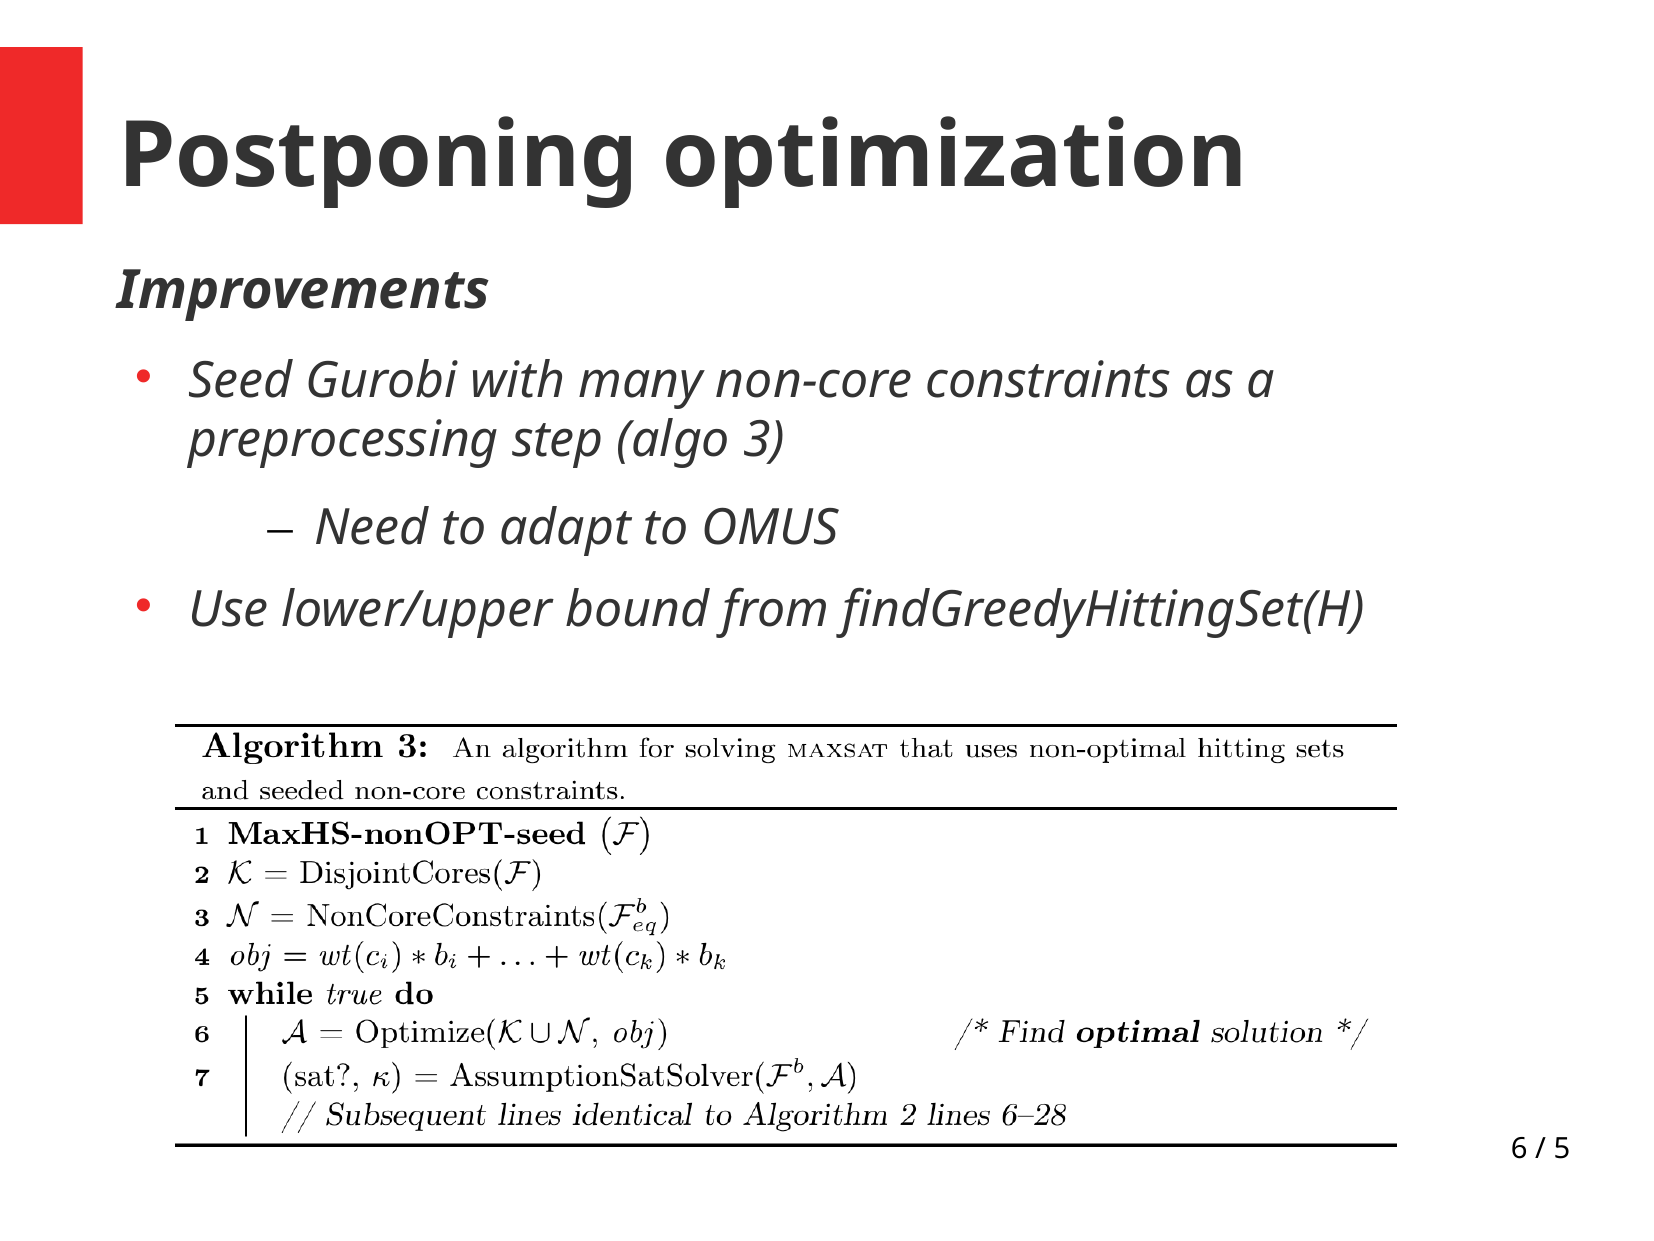

# Postponing optimization
Improvements
Seed Gurobi with many non-core constraints as a preprocessing step (algo 3)
Need to adapt to OMUS
Use lower/upper bound from findGreedyHittingSet(H)
6